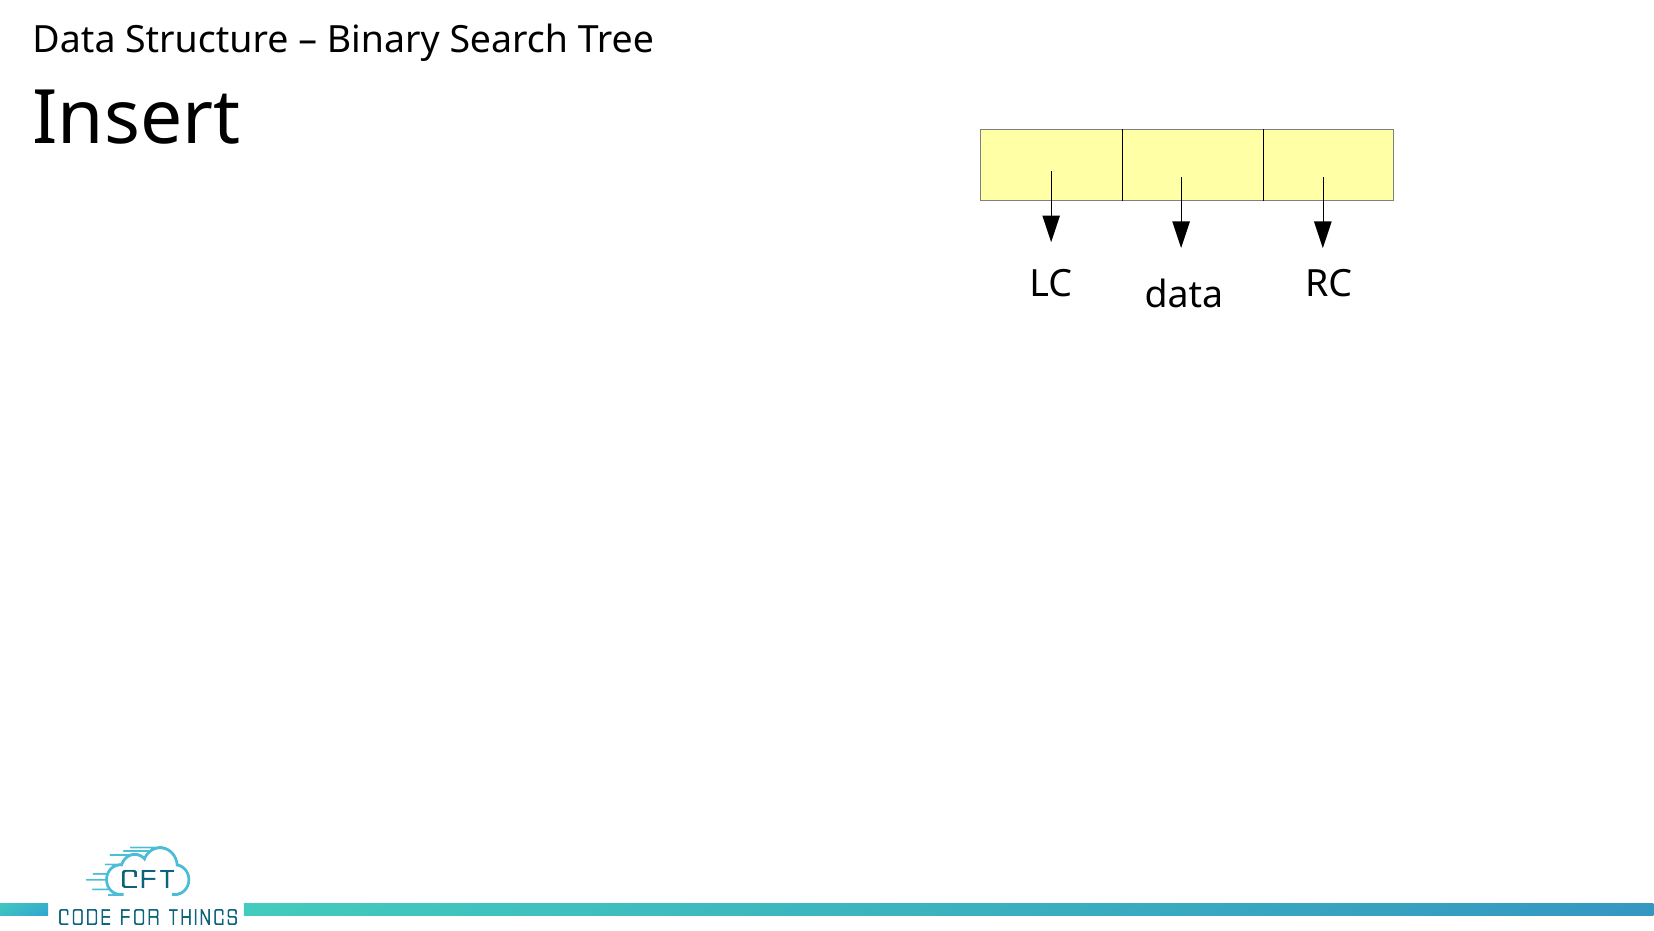

# Data Structure – Binary Search Tree Insert
LC
RC
 data